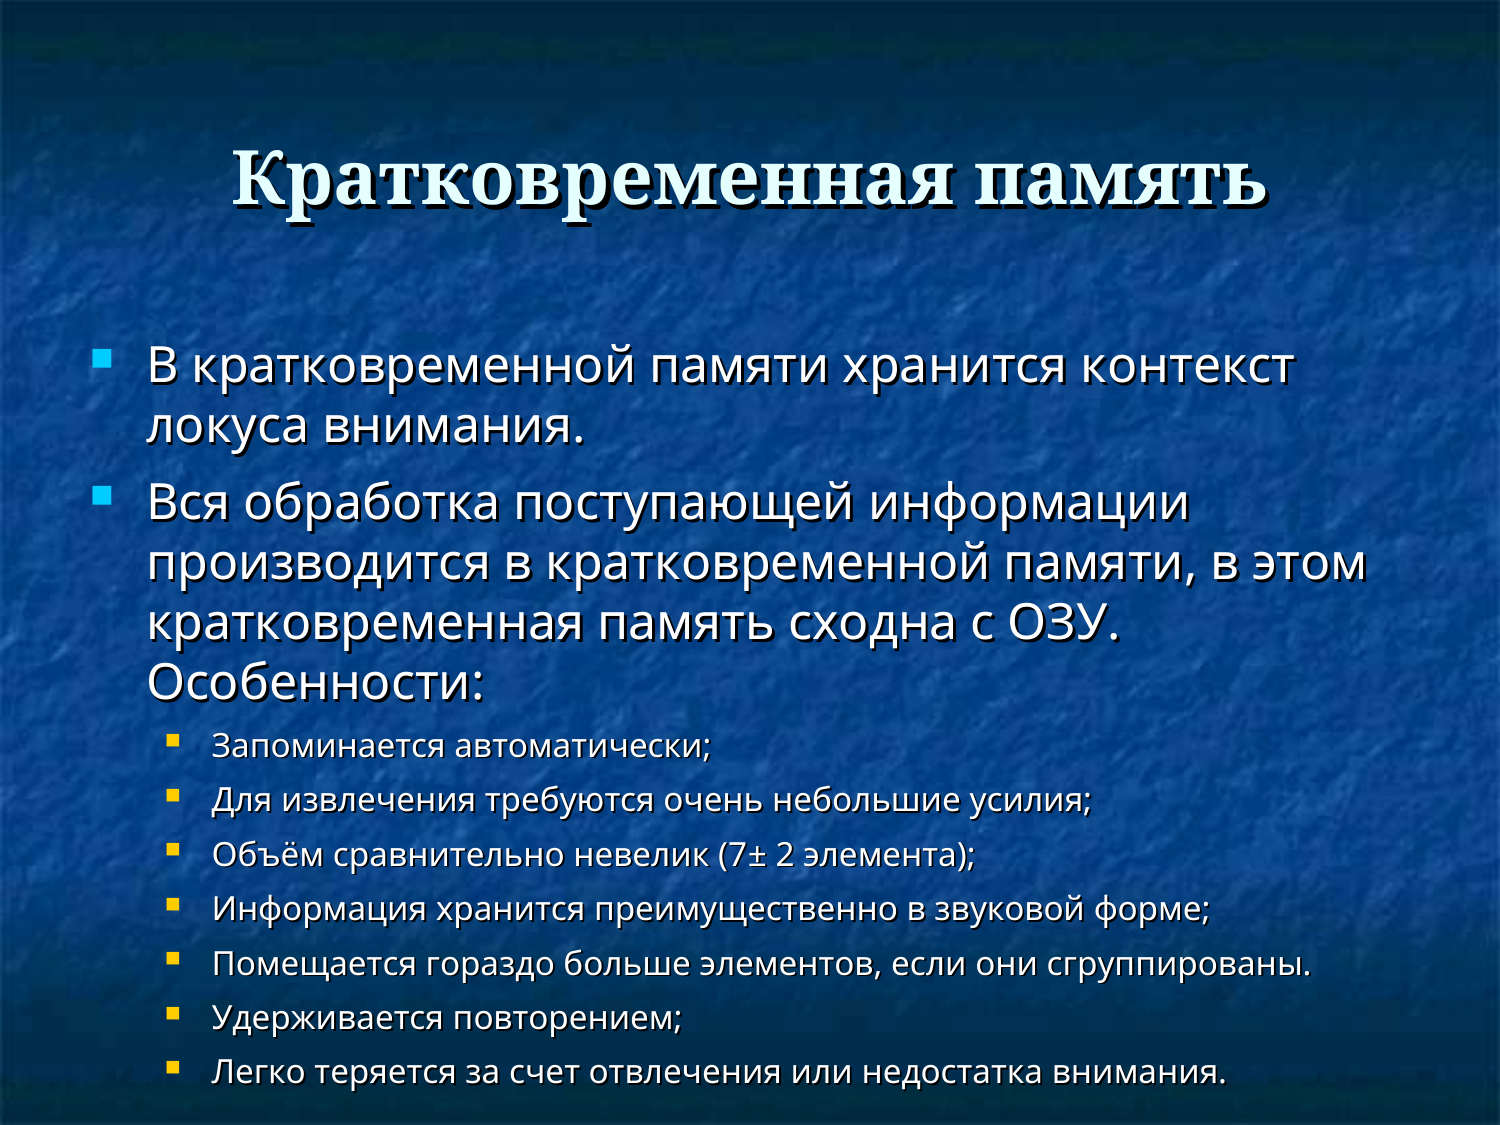

# Кратковременная память
В кратковременной памяти хранится контекст локуса внимания.
Вся обработка поступающей информации производится в кратковременной памяти, в этом кратковременная память сходна с ОЗУ. Особенности:
Запоминается автоматически;
Для извлечения требуются очень небольшие усилия;
Объём сравнительно невелик (7± 2 элемента);
Информация хранится преимущественно в звуковой форме;
Помещается гораздо больше элементов, если они сгруппированы.
Удерживается повторением;
Легко теряется за счет отвлечения или недостатка внимания.